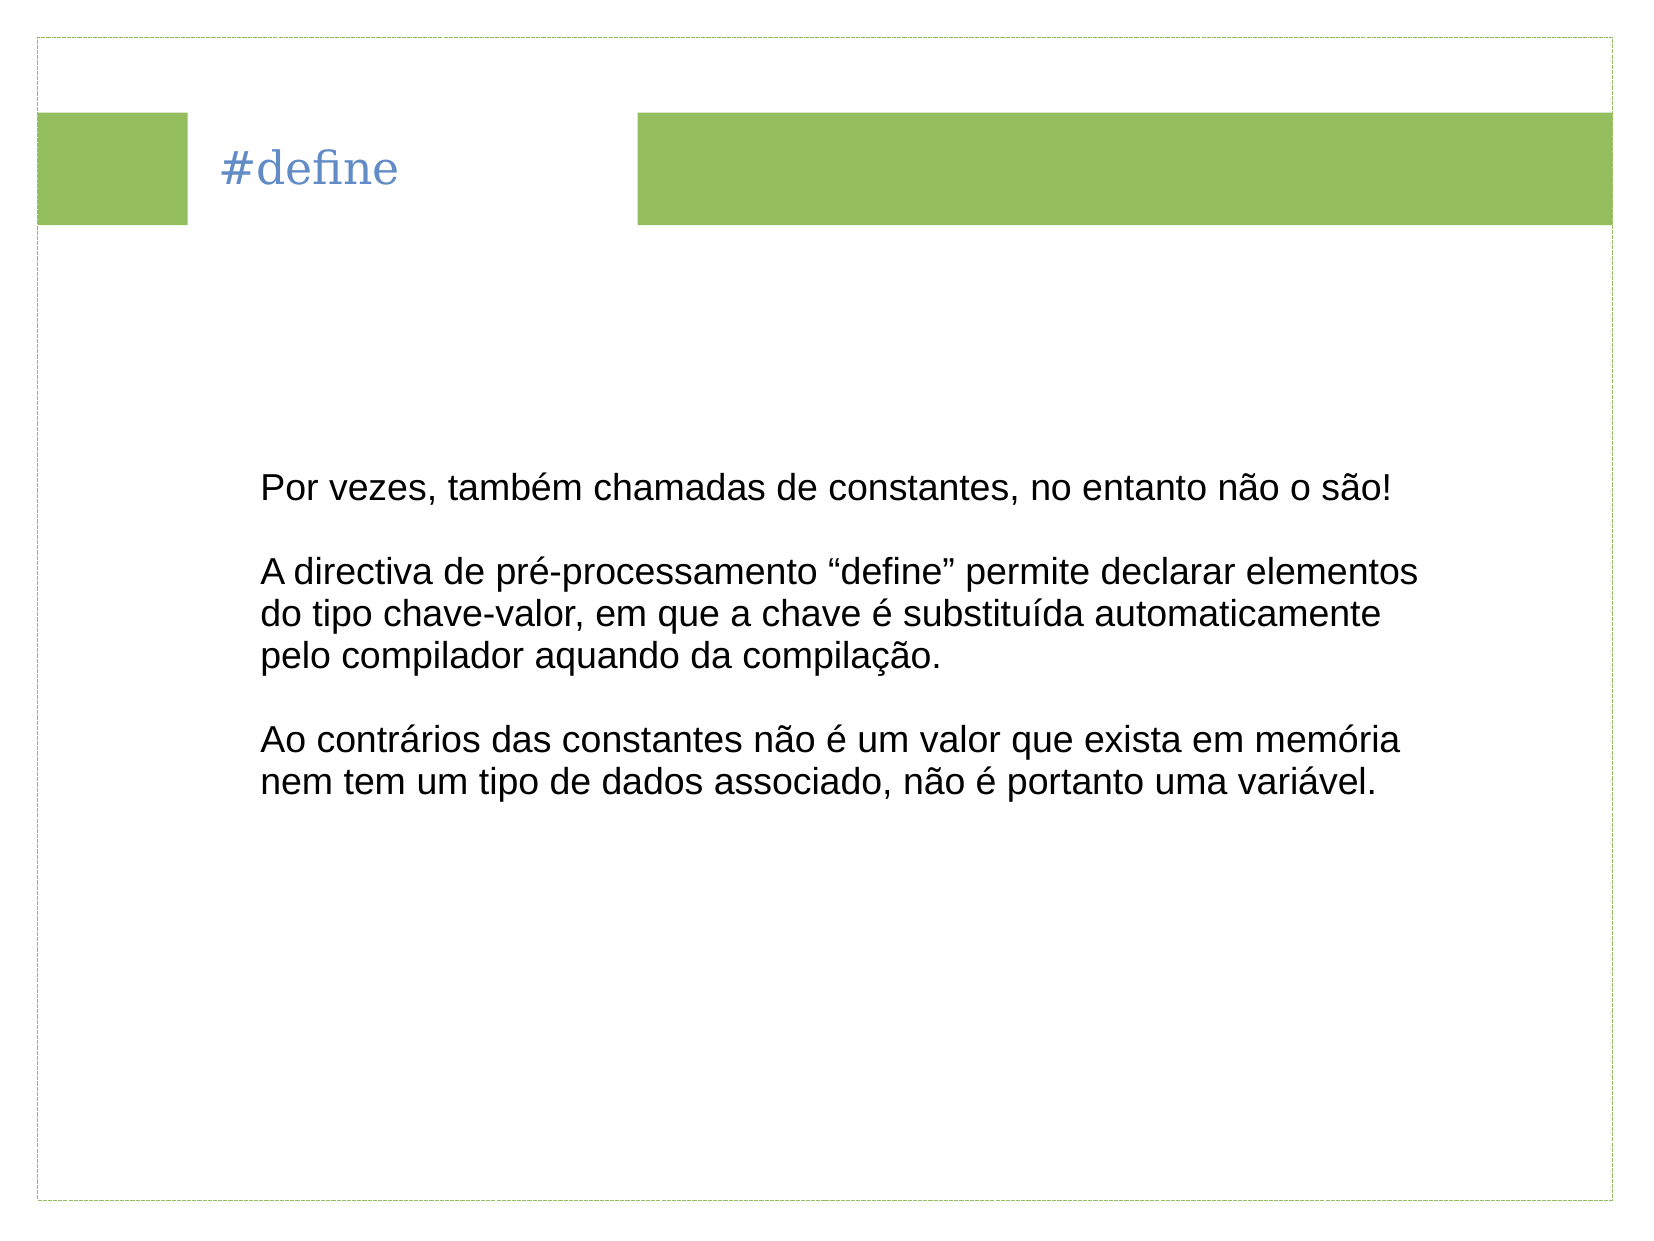

#define
Por vezes, também chamadas de constantes, no entanto não o são!
A directiva de pré-processamento “define” permite declarar elementos
do tipo chave-valor, em que a chave é substituída automaticamente
pelo compilador aquando da compilação.
Ao contrários das constantes não é um valor que exista em memória
nem tem um tipo de dados associado, não é portanto uma variável.